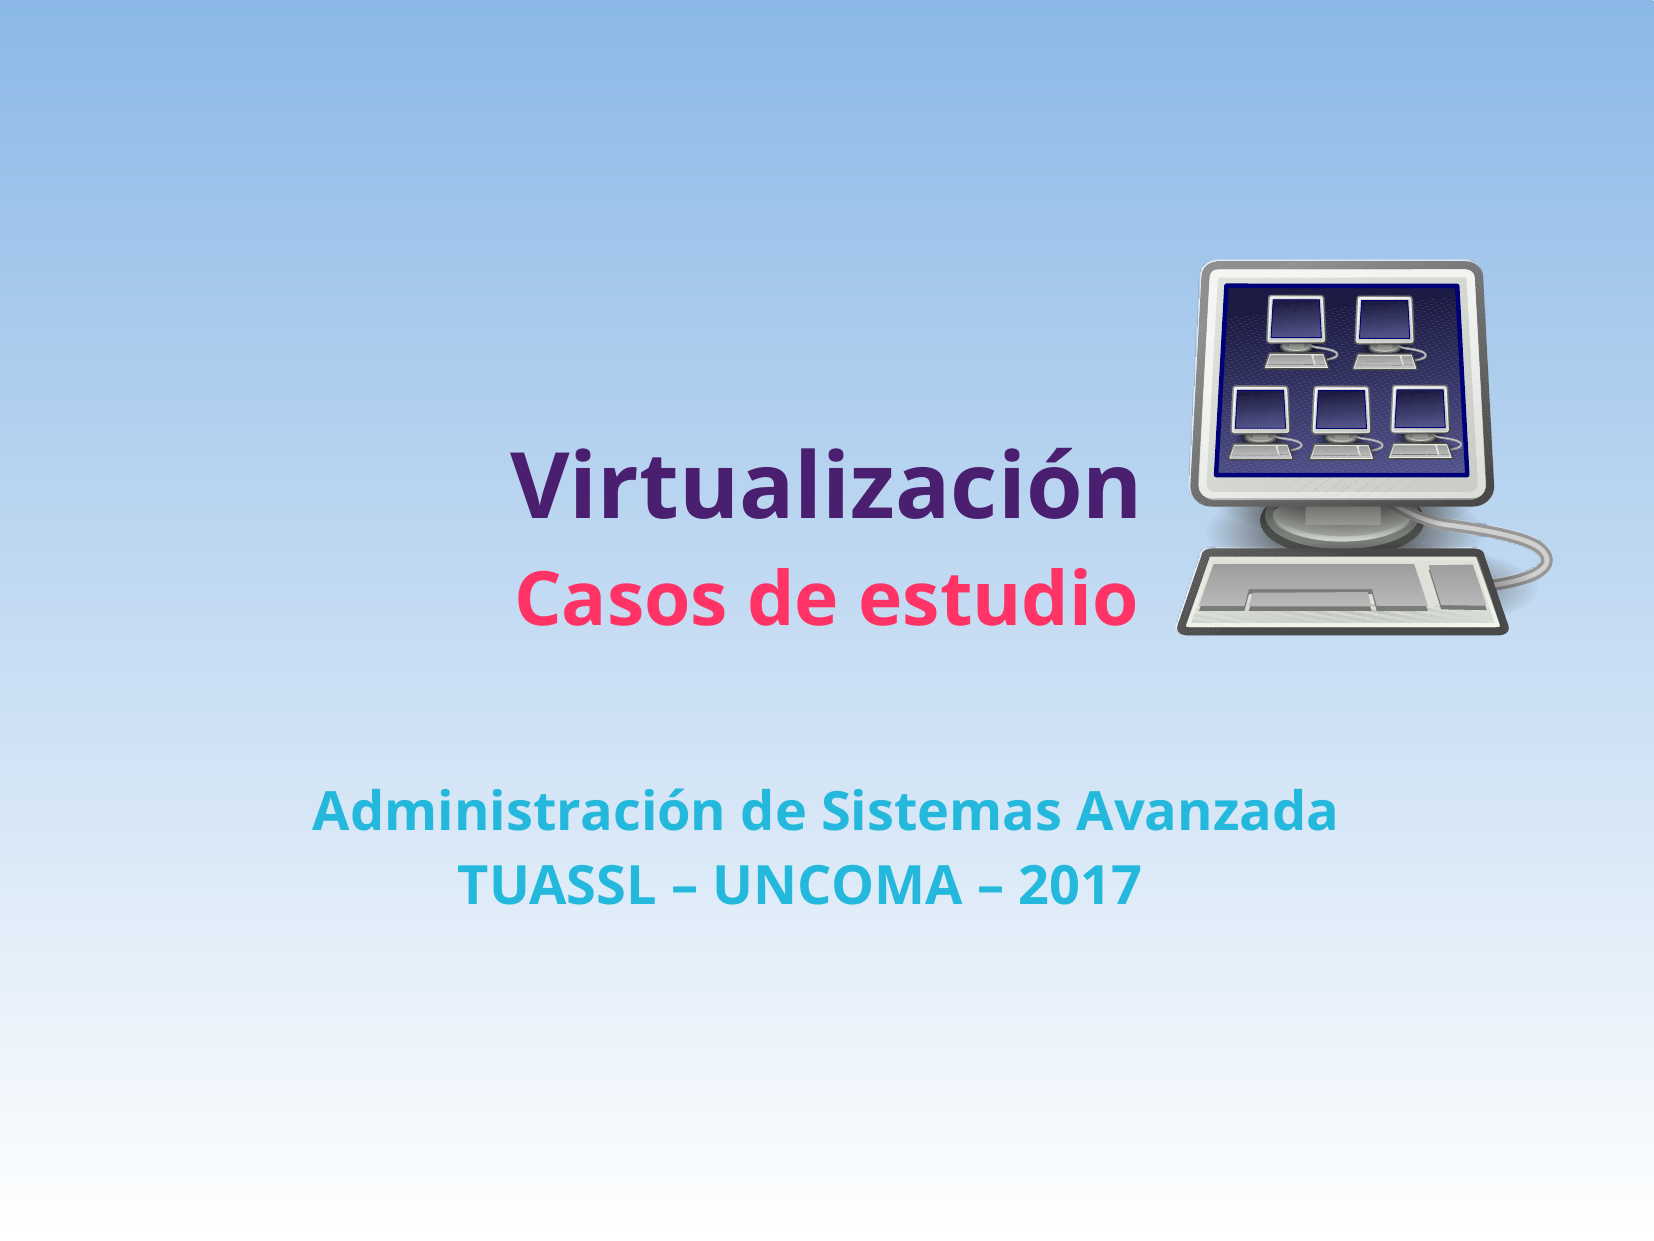

# Virtualización Casos de estudio Administración de Sistemas Avanzada TUASSL – UNCOMA – 2017